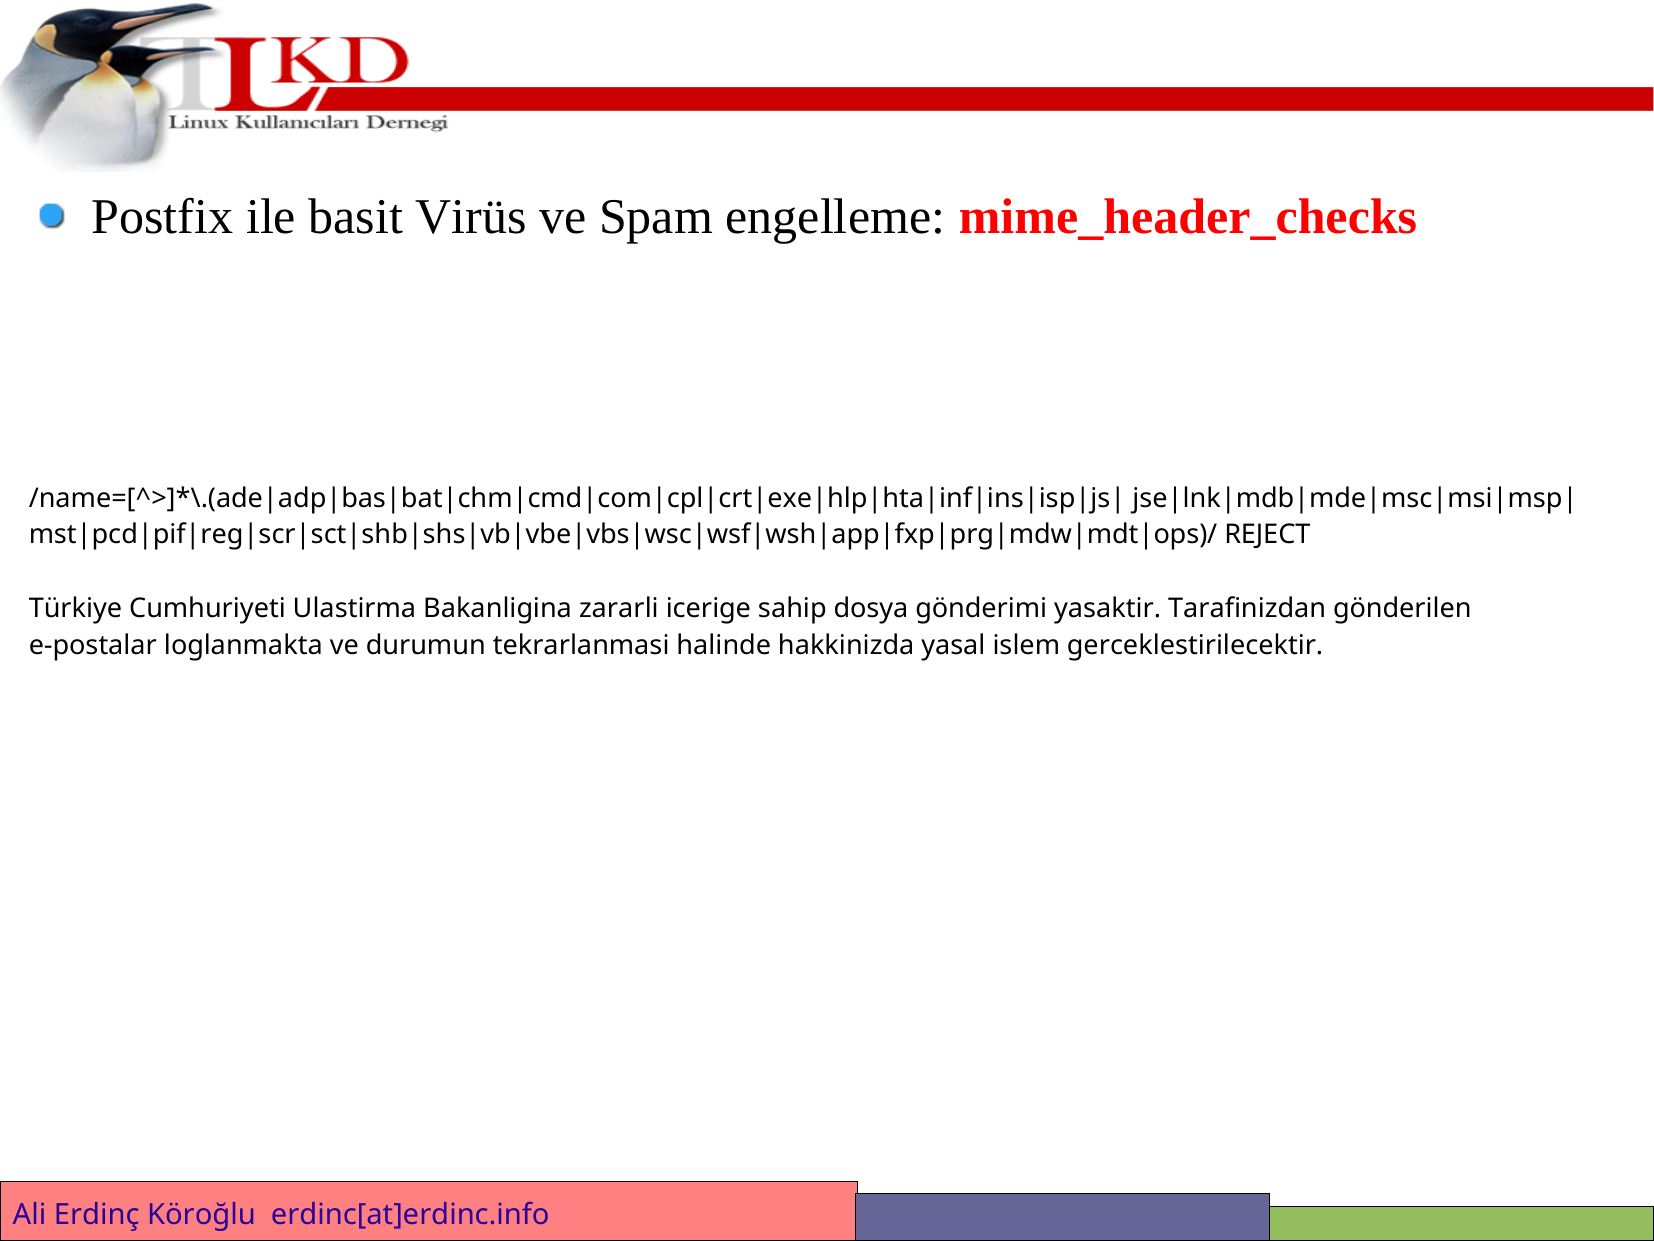

Postfix ile basit Virüs ve Spam engelleme: mime_header_checks
/name=[^>]*\.(ade|adp|bas|bat|chm|cmd|com|cpl|crt|exe|hlp|hta|inf|ins|isp|js| jse|lnk|mdb|mde|msc|msi|msp|mst|pcd|pif|reg|scr|sct|shb|shs|vb|vbe|vbs|wsc|wsf|wsh|app|fxp|prg|mdw|mdt|ops)/ REJECT
Türkiye Cumhuriyeti Ulastirma Bakanligina zararli icerige sahip dosya gönderimi yasaktir. Tarafinizdan gönderilen
e-postalar loglanmakta ve durumun tekrarlanmasi halinde hakkinizda yasal islem gerceklestirilecektir.
Ali Erdinç Köroğlu erdinc[at]erdinc.info http://www.erdinc.info